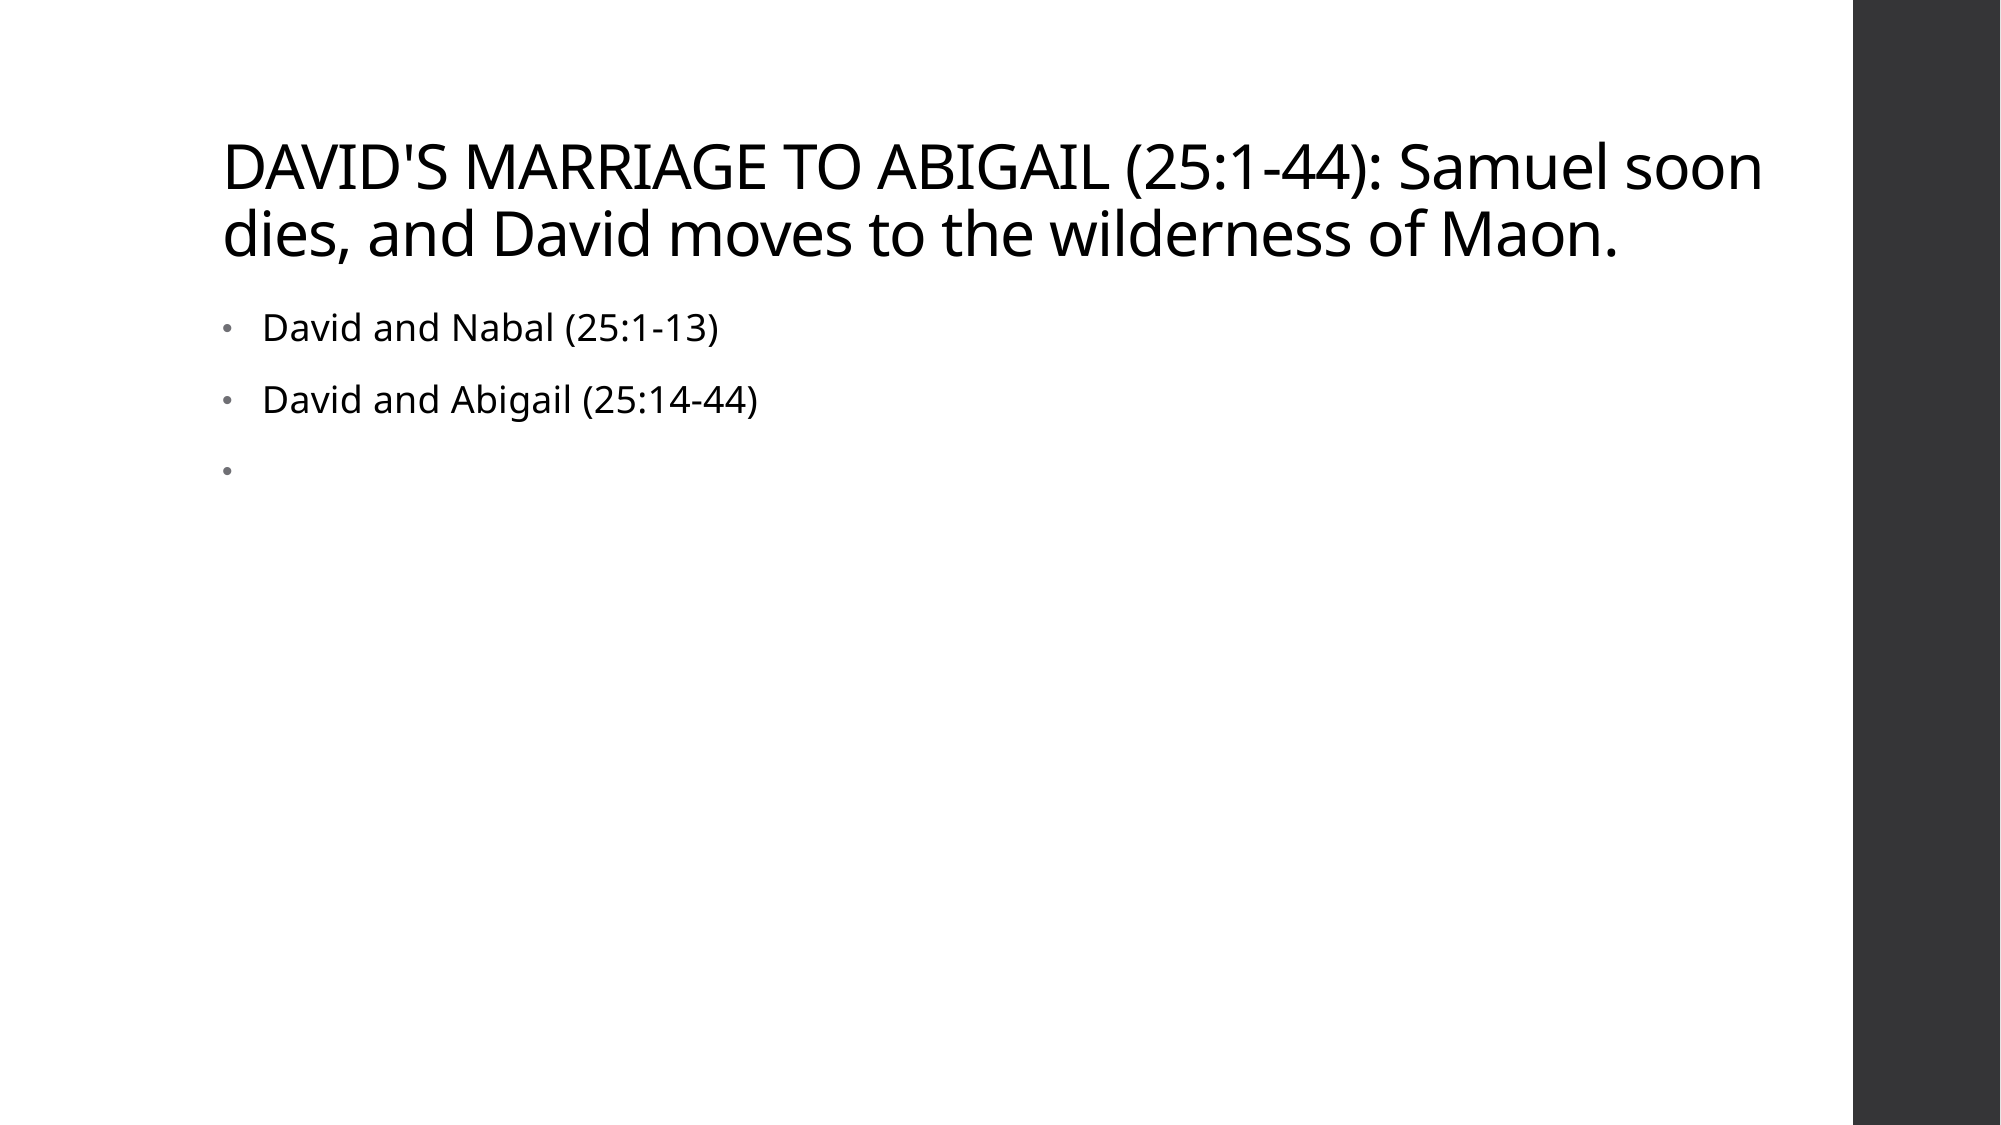

# DAVID'S MARRIAGE TO ABIGAIL (25:1-44): Samuel soon dies, and David moves to the wilderness of Maon.
 David and Nabal (25:1-13)
 David and Abigail (25:14-44)